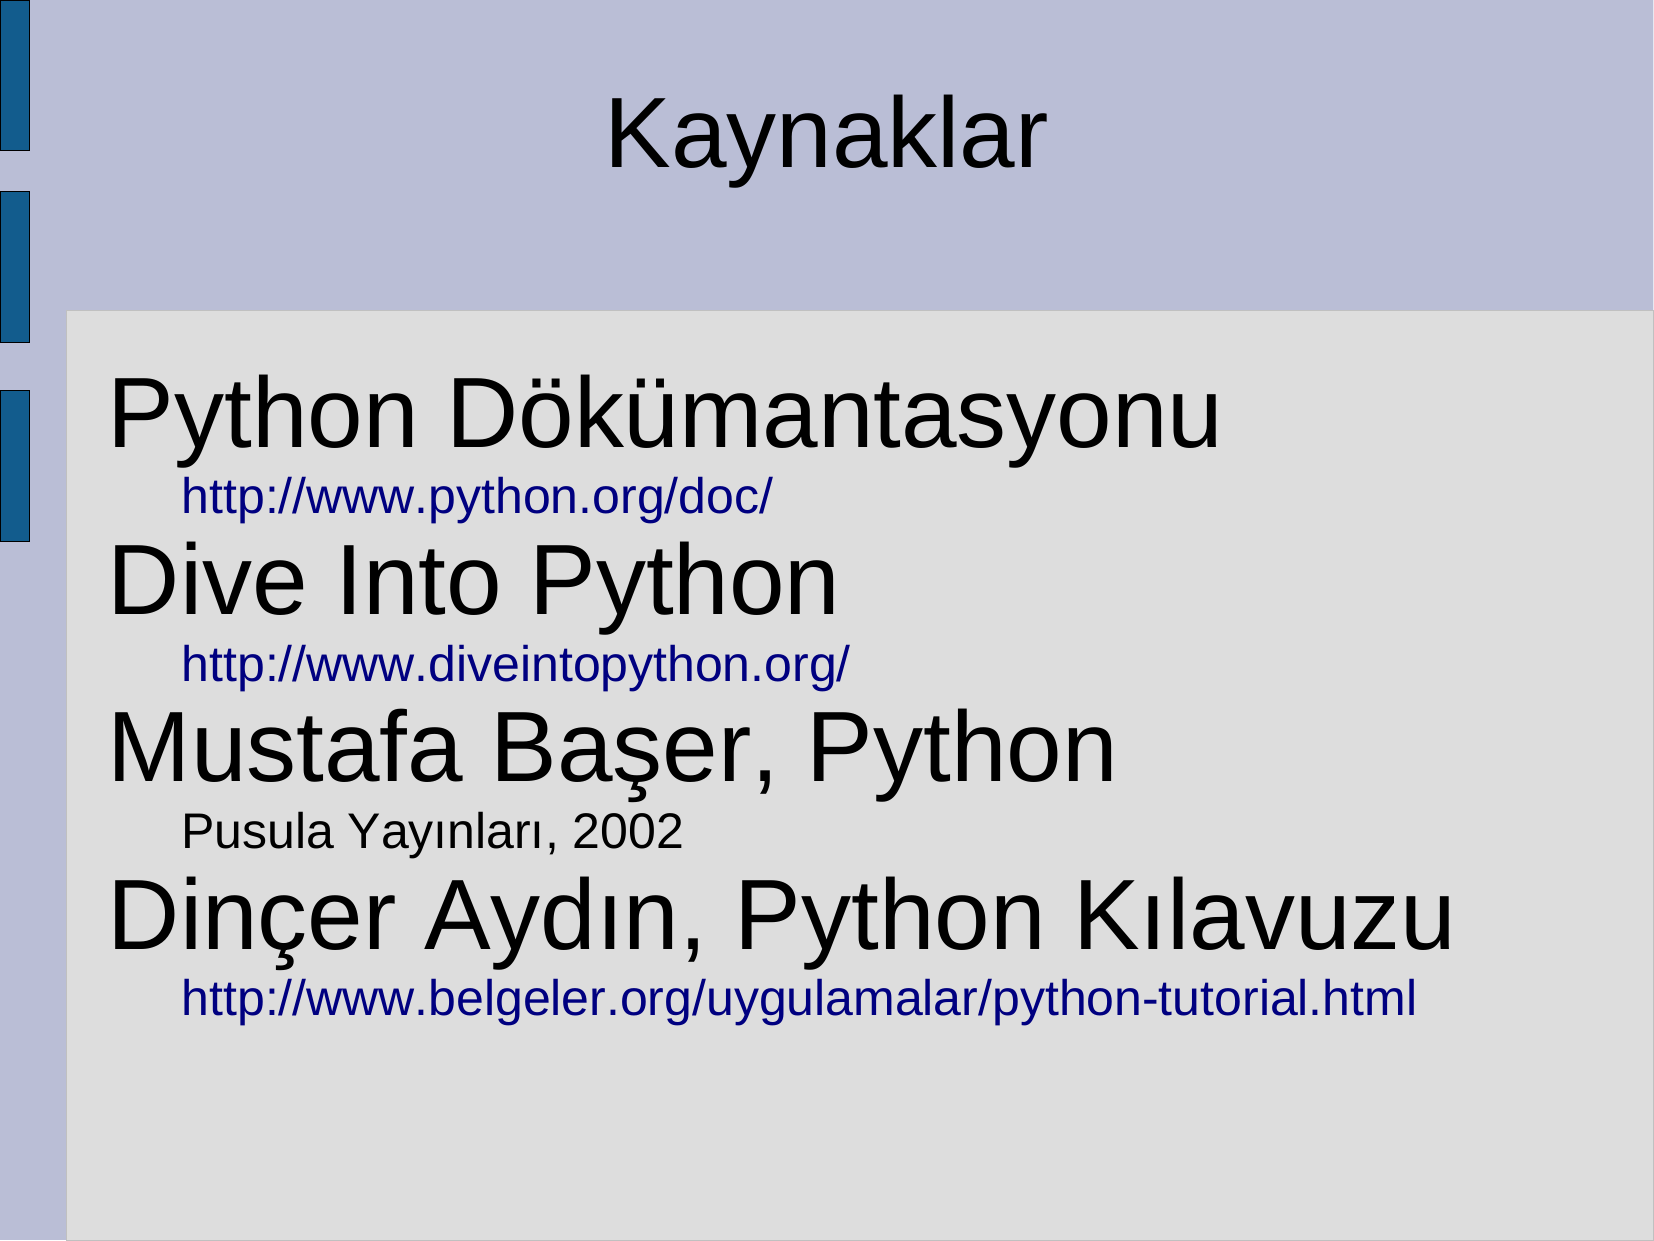

Kaynaklar
Python Dökümantasyonu
	http://www.python.org/doc/
Dive Into Python
	http://www.diveintopython.org/
Mustafa Başer, Python
	Pusula Yayınları, 2002
Dinçer Aydın, Python Kılavuzu
	http://www.belgeler.org/uygulamalar/python-tutorial.html